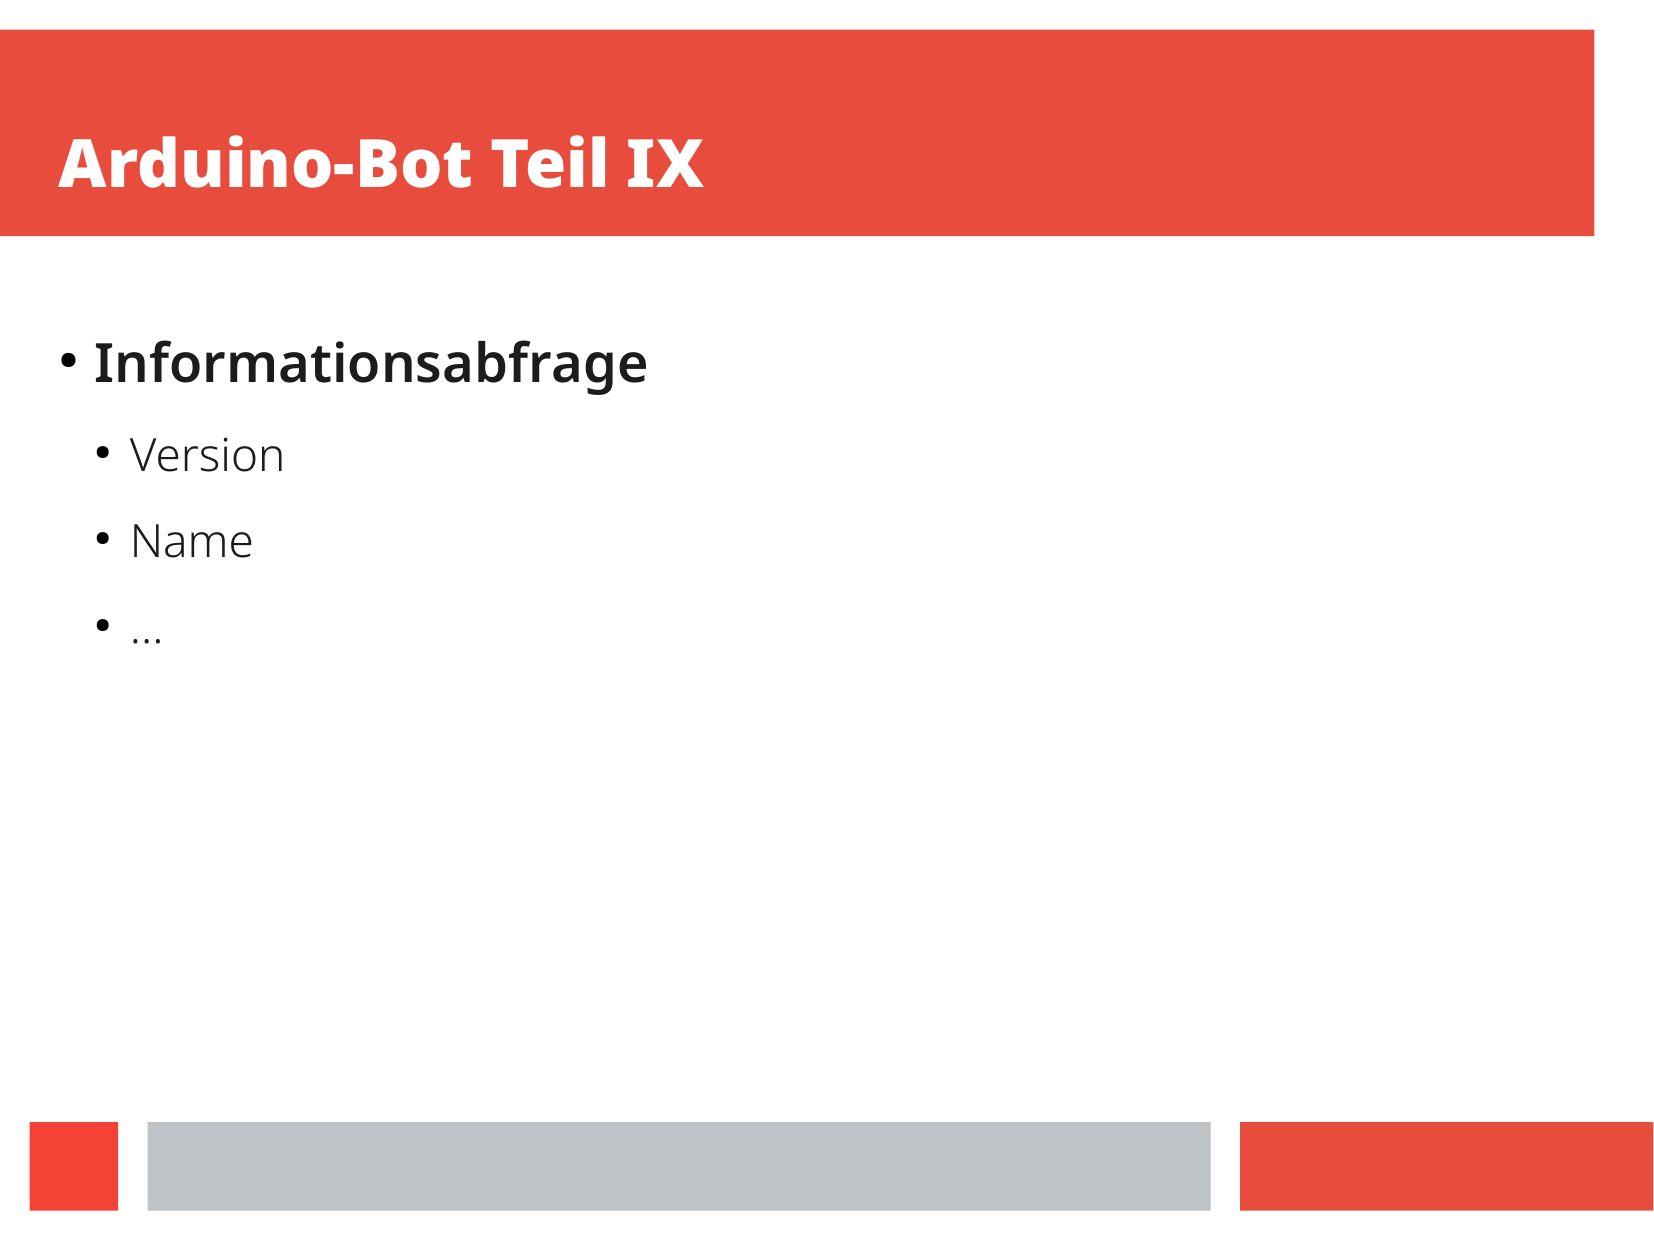

# Arduino-Bot Teil IX
Informationsabfrage
Version
Name
...